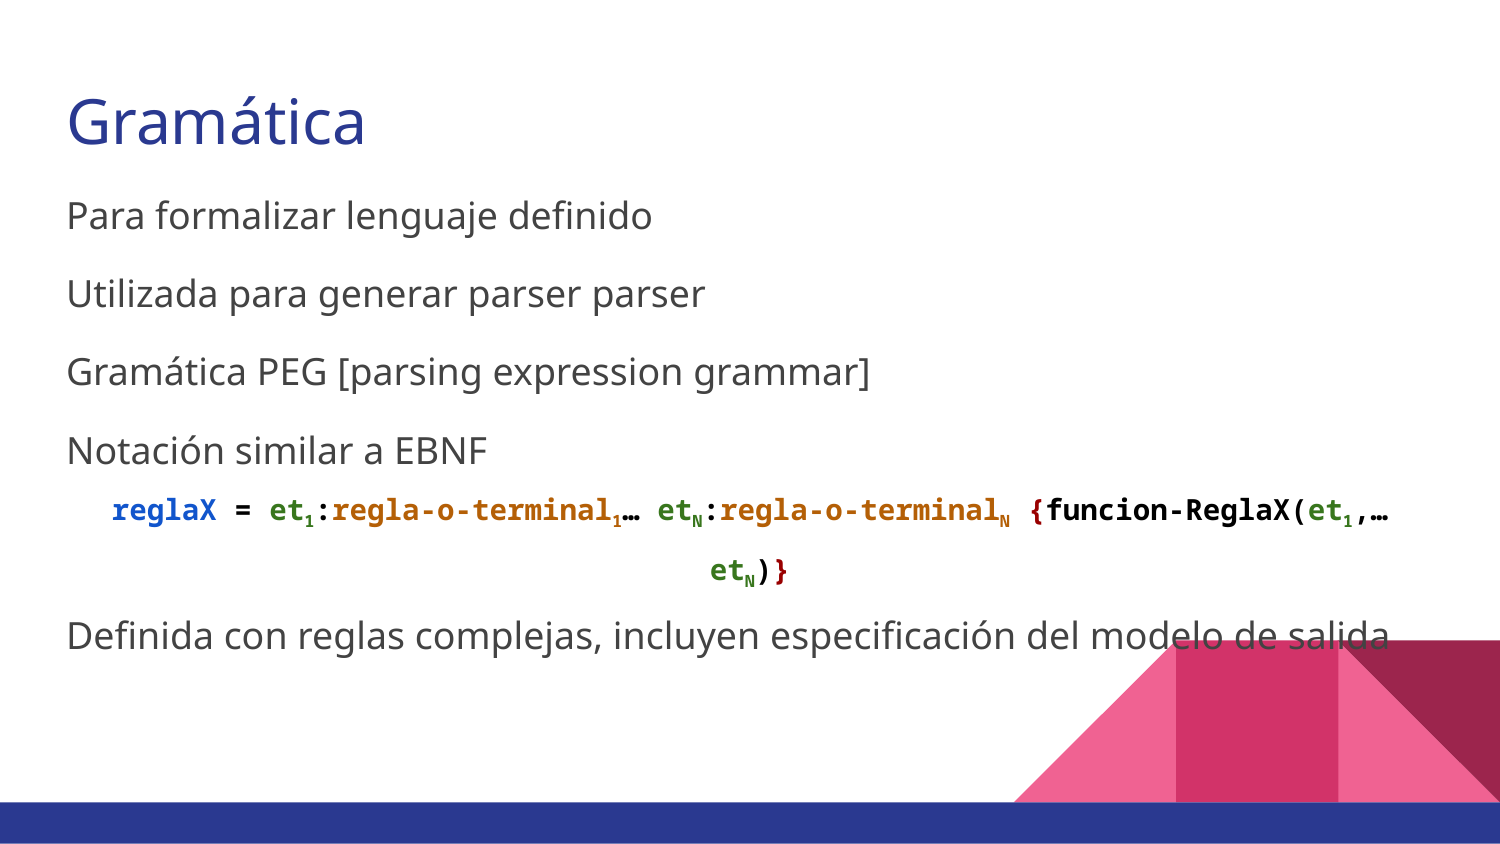

# Gramática
Para formalizar lenguaje definido
Utilizada para generar parser parser
Gramática PEG [parsing expression grammar]
Notación similar a EBNF
reglaX = et1:regla-o-terminal1… etN:regla-o-terminalN {funcion-ReglaX(et1,… etN)}
Definida con reglas complejas, incluyen especificación del modelo de salida